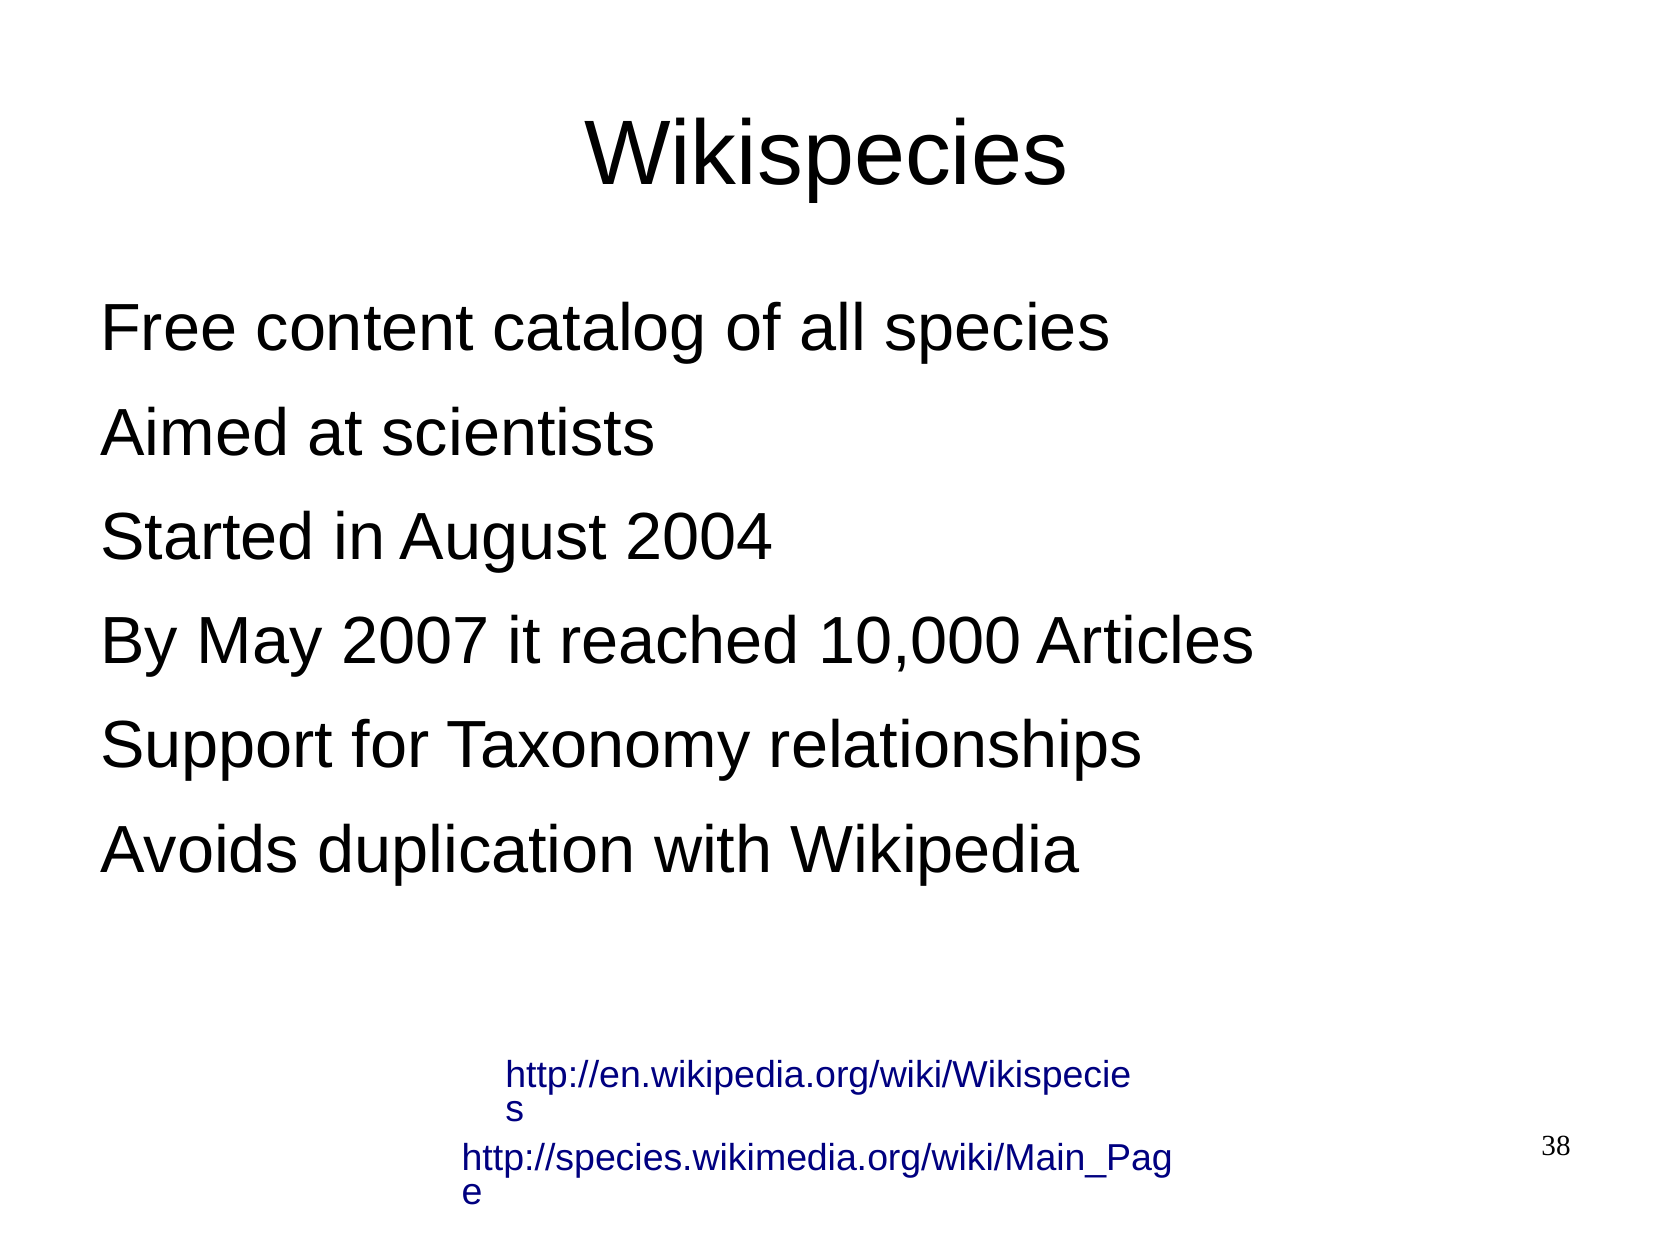

# Wikispecies
Free content catalog of all species
Aimed at scientists
Started in August 2004
By May 2007 it reached 10,000 Articles
Support for Taxonomy relationships
Avoids duplication with Wikipedia
http://en.wikipedia.org/wiki/Wikispecies
http://species.wikimedia.org/wiki/Main_Page
38